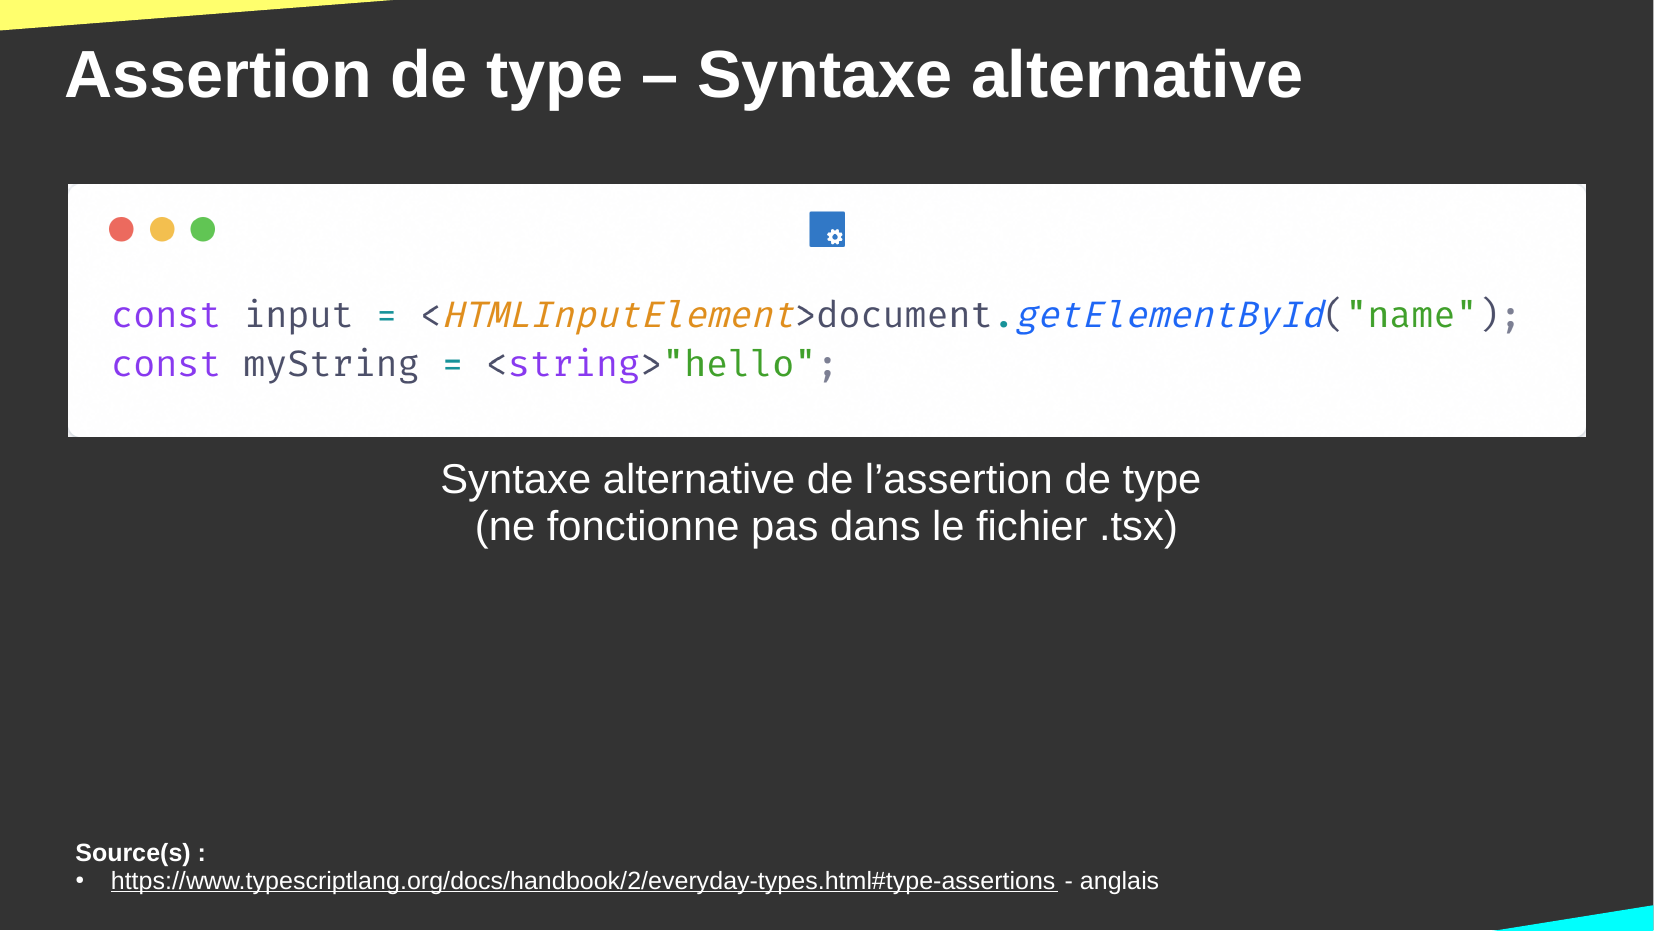

# Assertion de type – Syntaxe alternative
Syntaxe alternative de l’assertion de type
(ne fonctionne pas dans le fichier .tsx)
Source(s) :
https://www.typescriptlang.org/docs/handbook/2/everyday-types.html#type-assertions - anglais